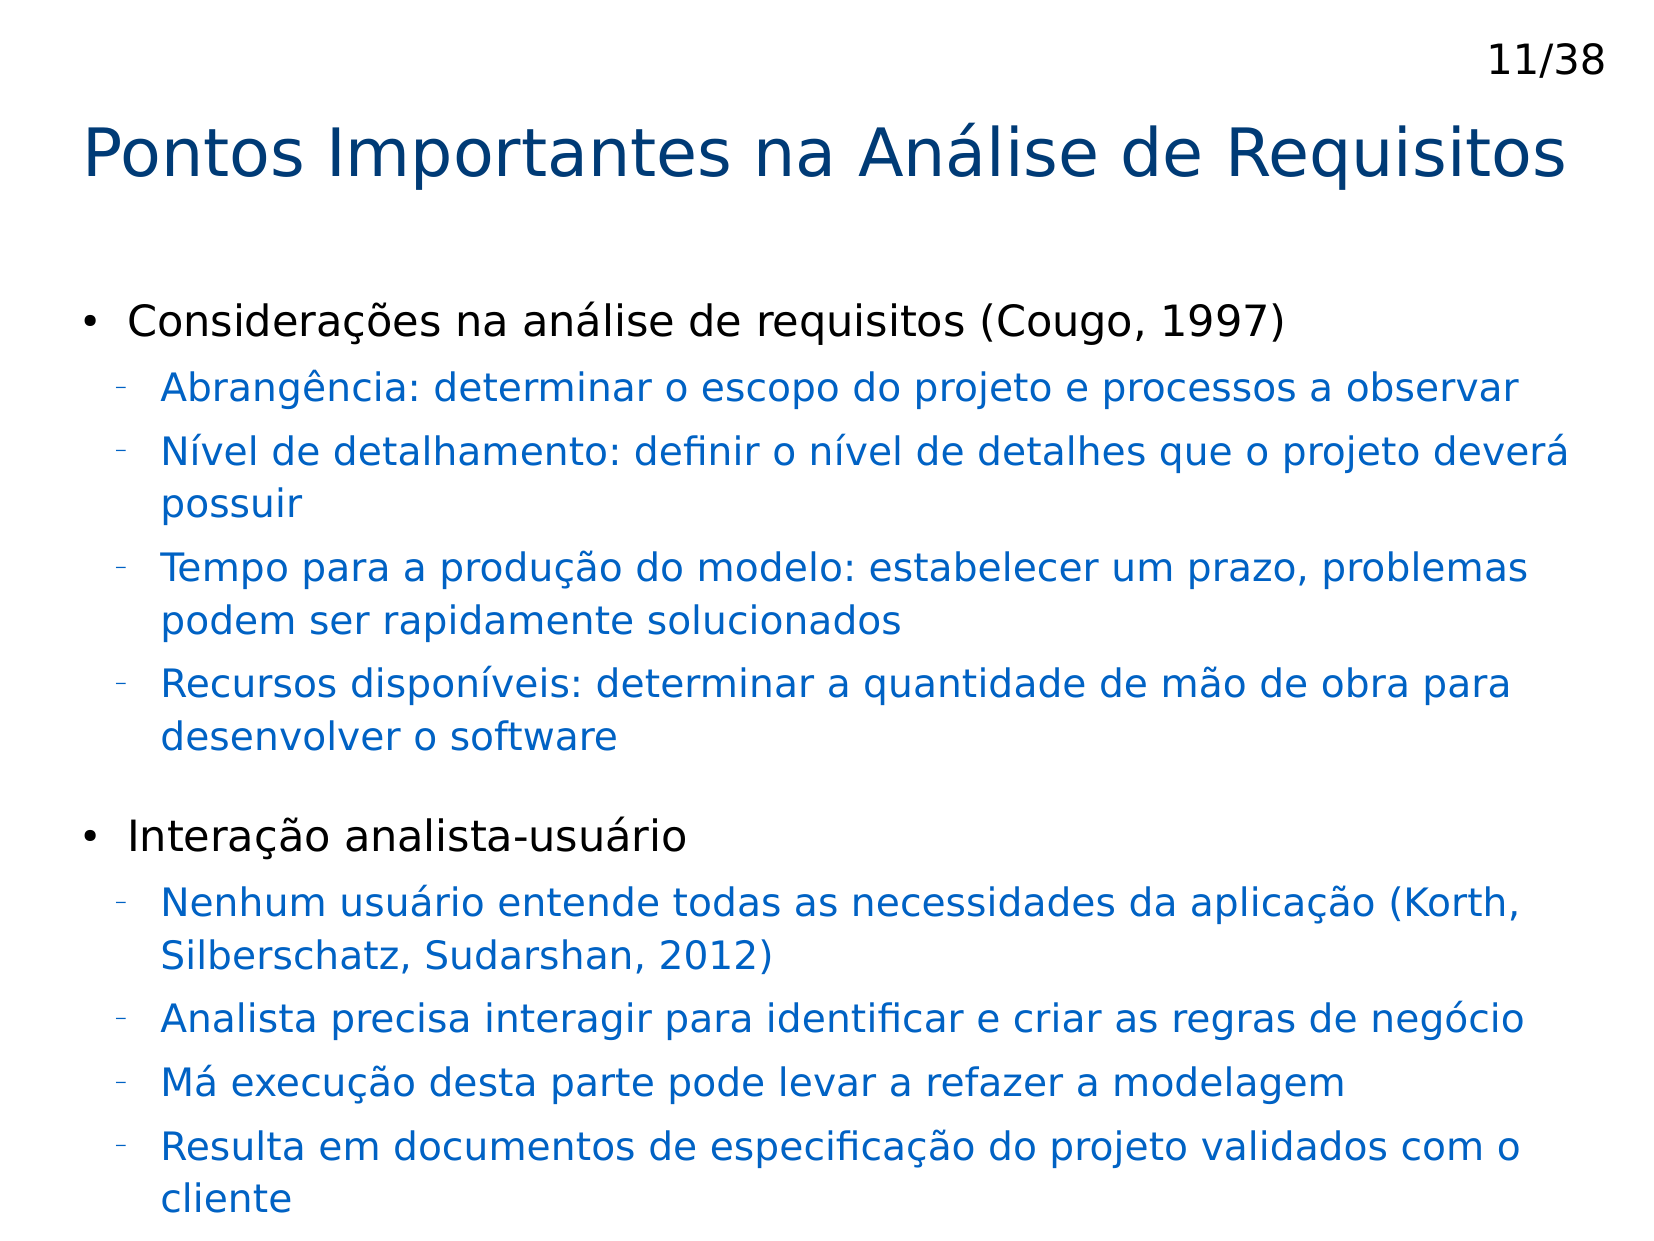

11
# Pontos Importantes na Análise de Requisitos
Considerações na análise de requisitos (Cougo, 1997)
Abrangência: determinar o escopo do projeto e processos a observar
Nível de detalhamento: definir o nível de detalhes que o projeto deverá possuir
Tempo para a produção do modelo: estabelecer um prazo, problemas podem ser rapidamente solucionados
Recursos disponíveis: determinar a quantidade de mão de obra para desenvolver o software
Interação analista-usuário
Nenhum usuário entende todas as necessidades da aplicação (Korth, Silberschatz, Sudarshan, 2012)
Analista precisa interagir para identificar e criar as regras de negócio
Má execução desta parte pode levar a refazer a modelagem
Resulta em documentos de especificação do projeto validados com o cliente